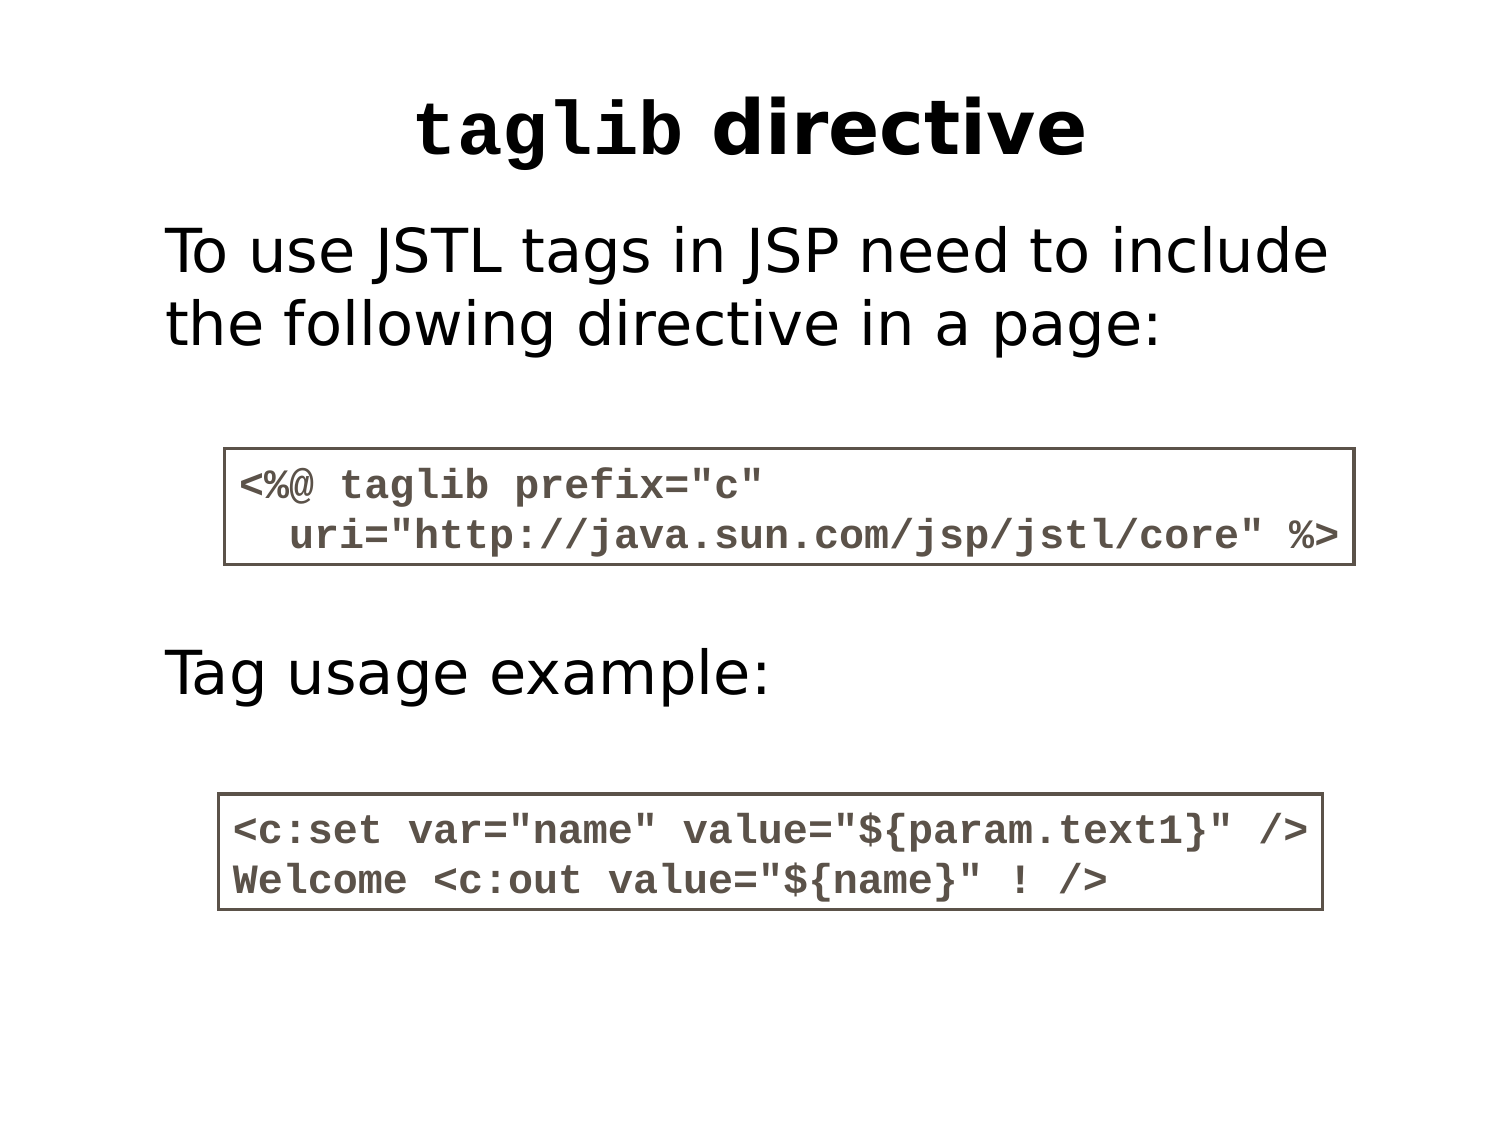

# taglib directive
	To use JSTL tags in JSP need to include the following directive in a page:
	Tag usage example:
<%@ taglib prefix="c"
 uri="http://java.sun.com/jsp/jstl/core" %>
<c:set var="name" value="${param.text1}" />
Welcome <c:out value="${name}" ! />